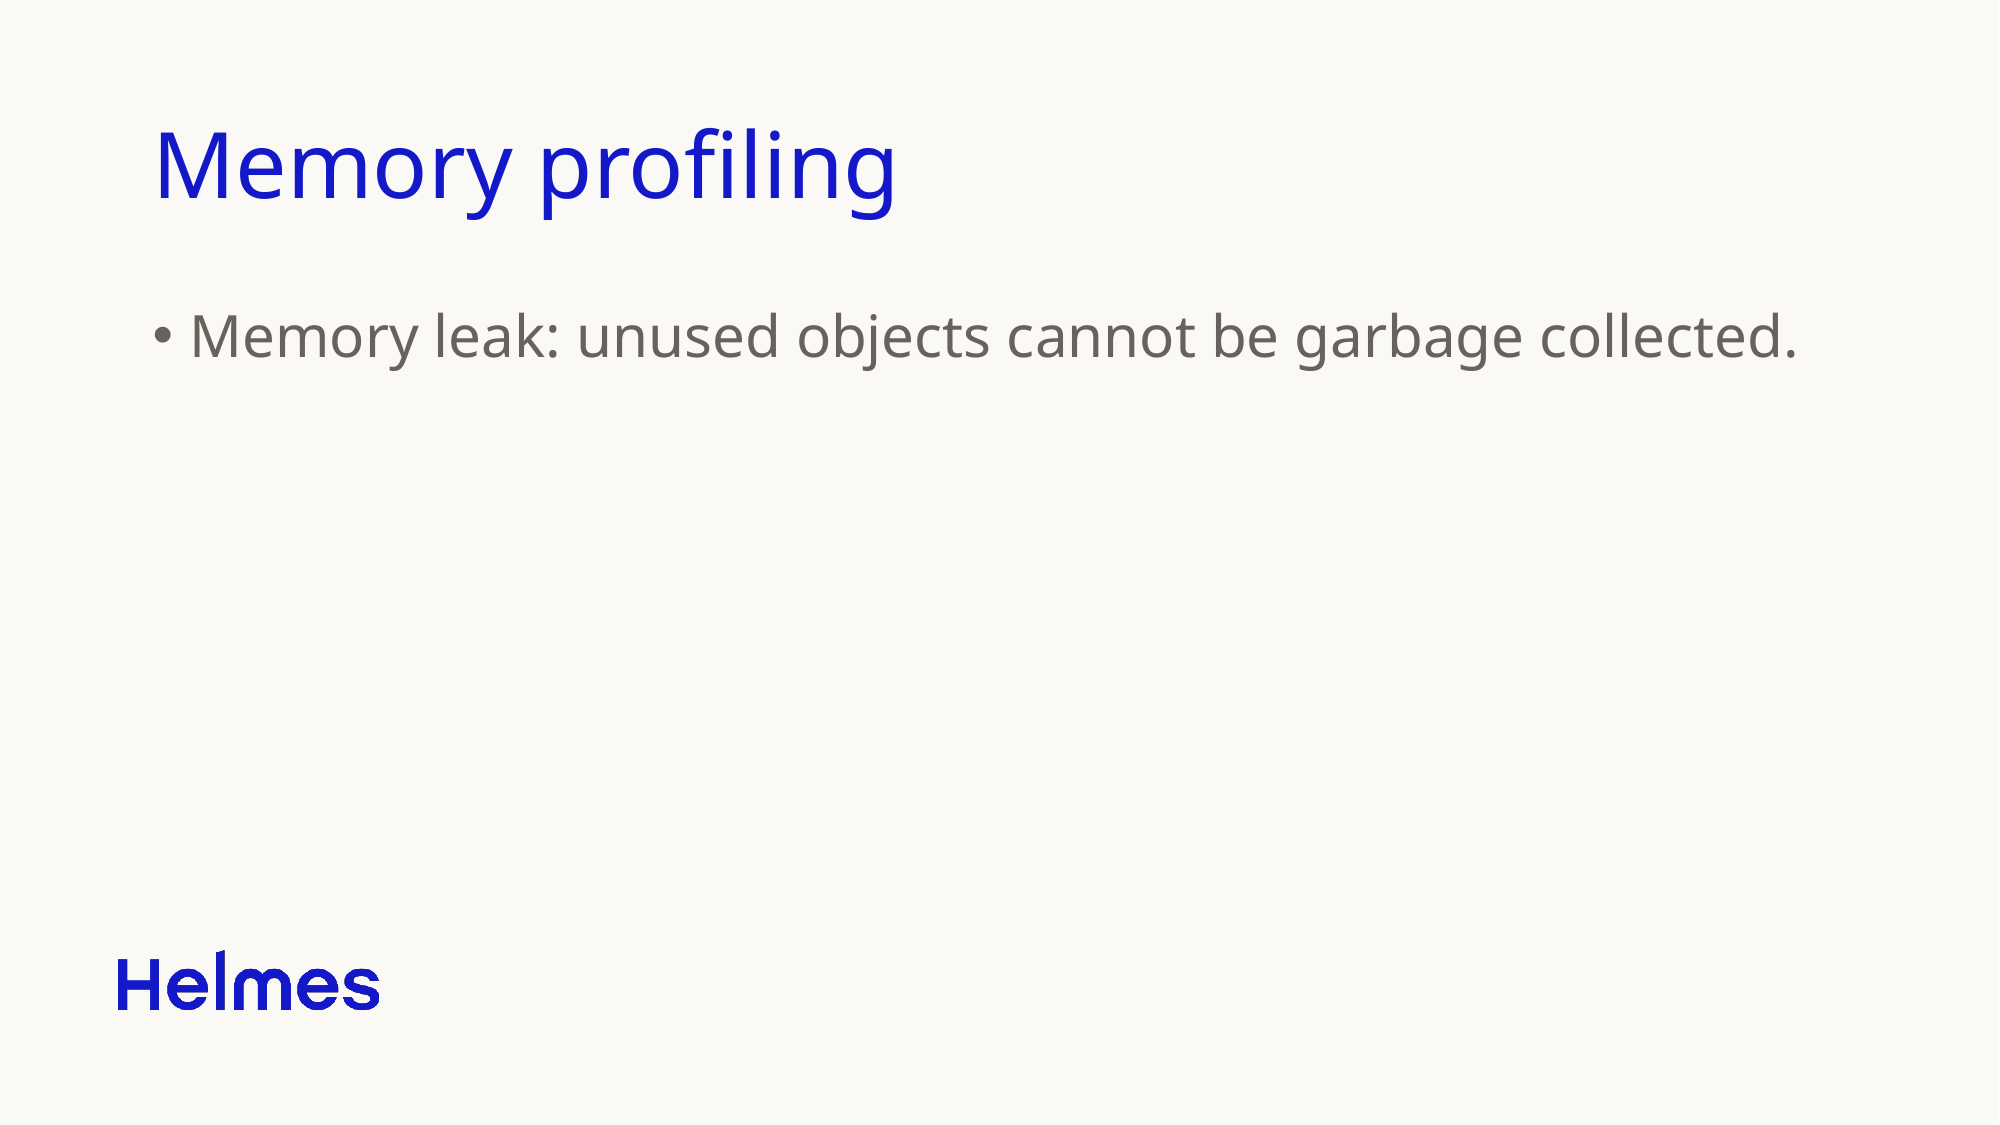

Memory profiling
Memory leak: unused objects cannot be garbage collected.